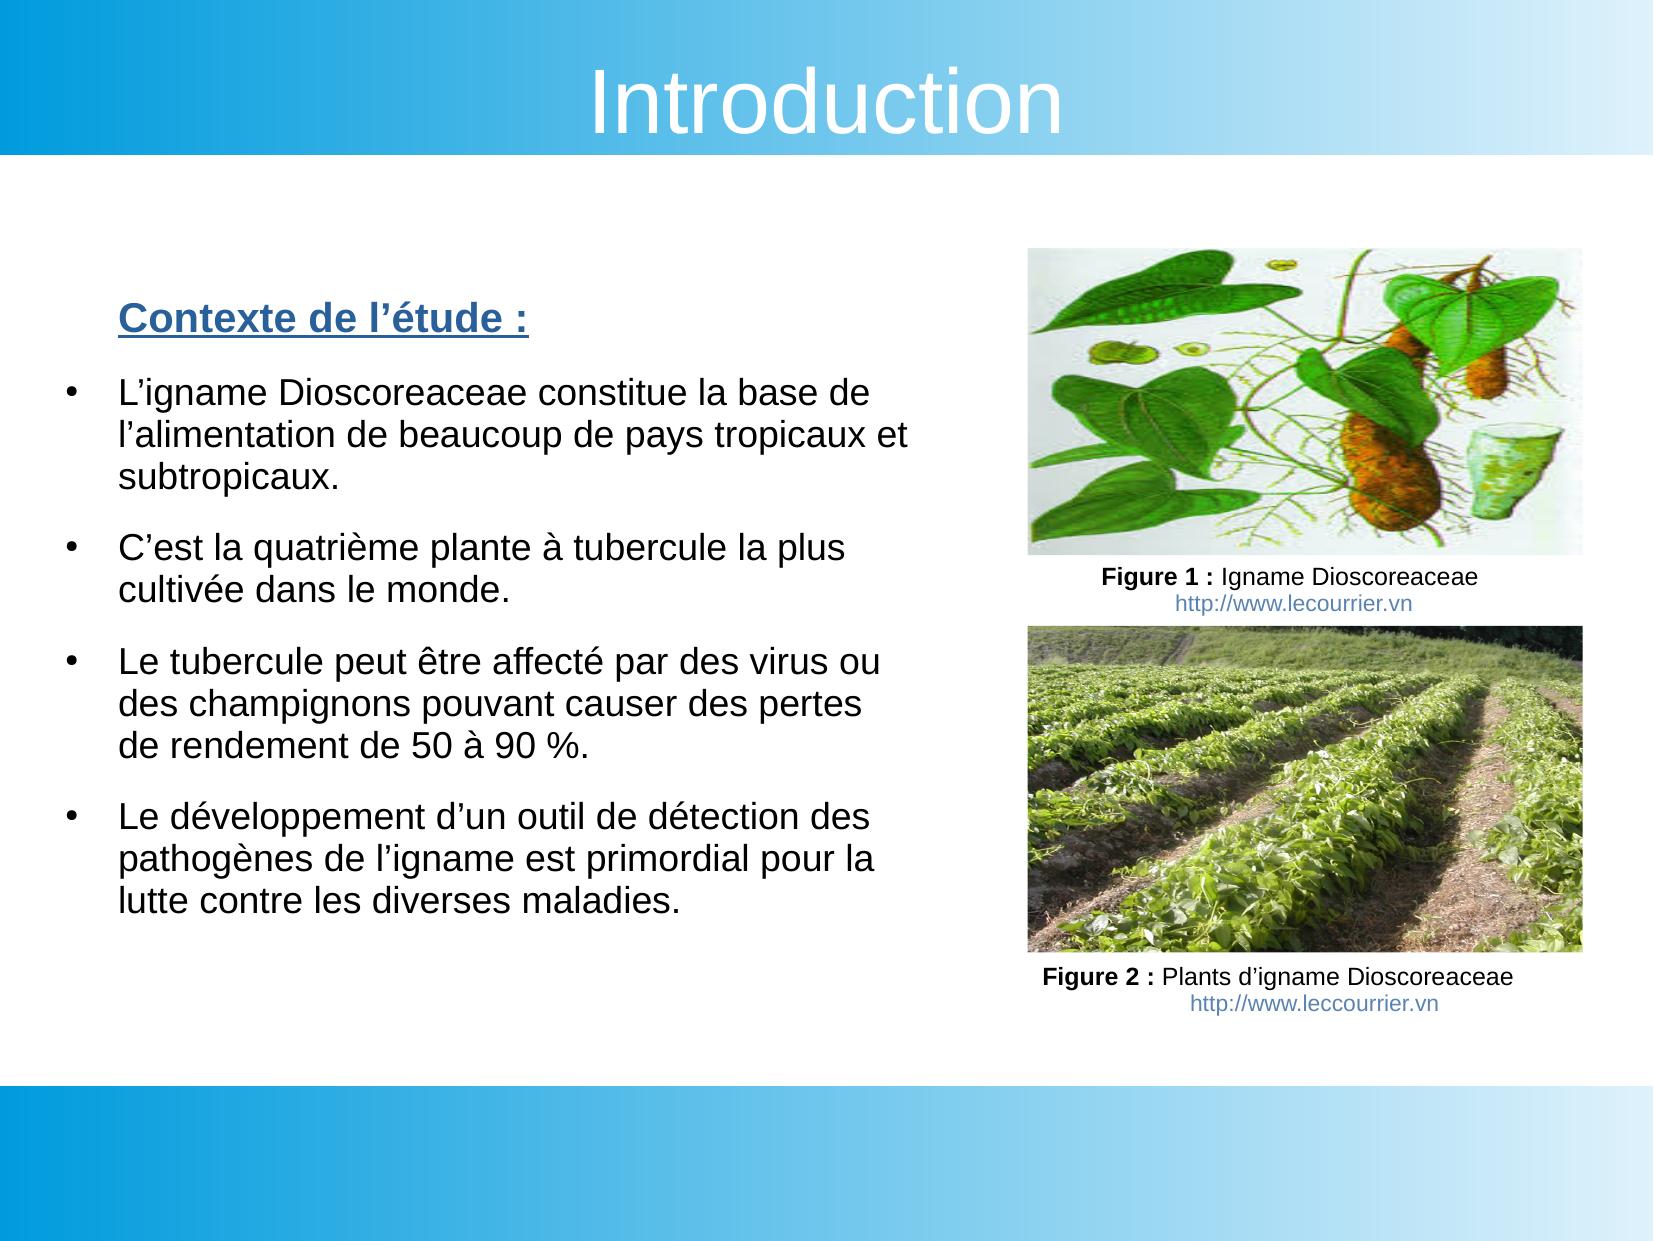

# Introduction
Contexte de l’étude :
L’igname Dioscoreaceae constitue la base de l’alimentation de beaucoup de pays tropicaux et subtropicaux.
C’est la quatrième plante à tubercule la plus cultivée dans le monde.
Le tubercule peut être affecté par des virus ou des champignons pouvant causer des pertes de rendement de 50 à 90 %.
Le développement d’un outil de détection des pathogènes de l’igname est primordial pour la lutte contre les diverses maladies.
Figure 1 : Igname Dioscoreaceae
	http://www.lecourrier.vn
Figure 2 : Plants d’igname Dioscoreaceae
	 	http://www.leccourrier.vn